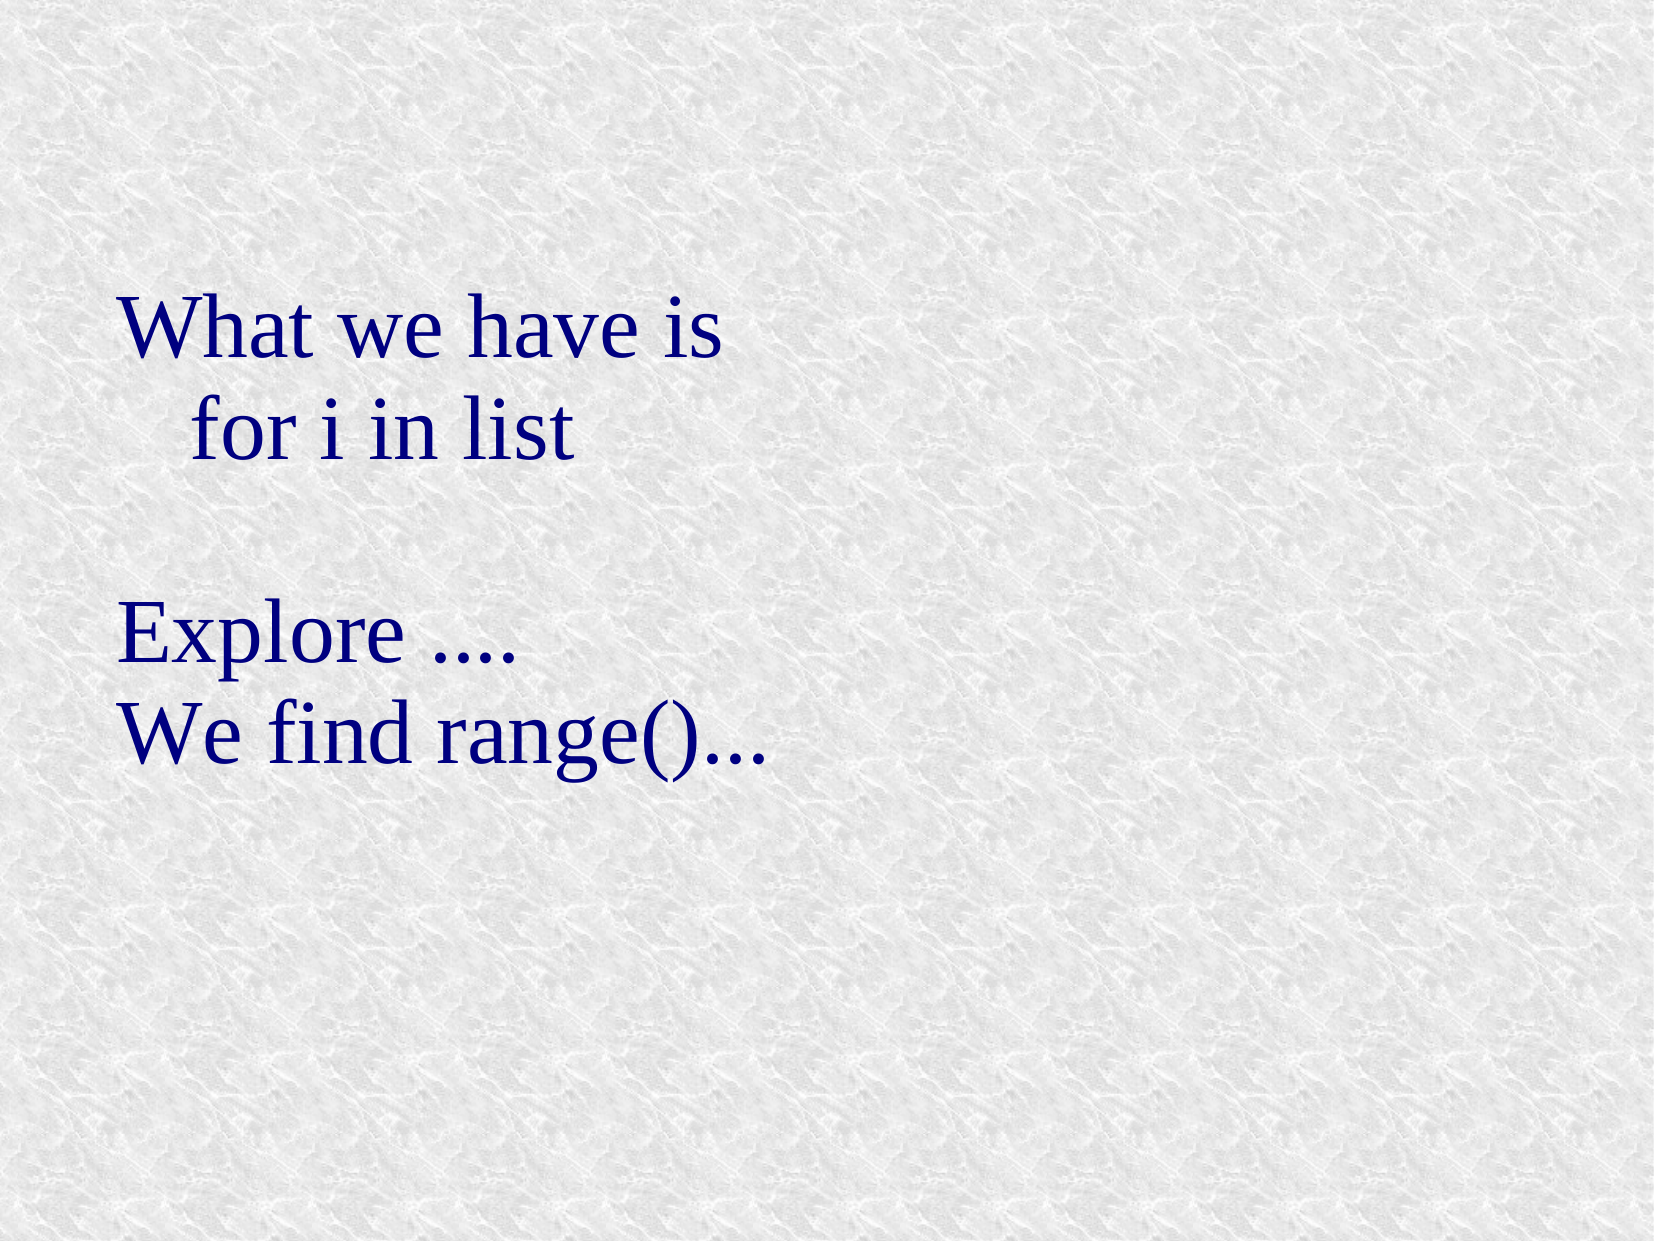

# What we have is for i in list Explore .... We find range()...